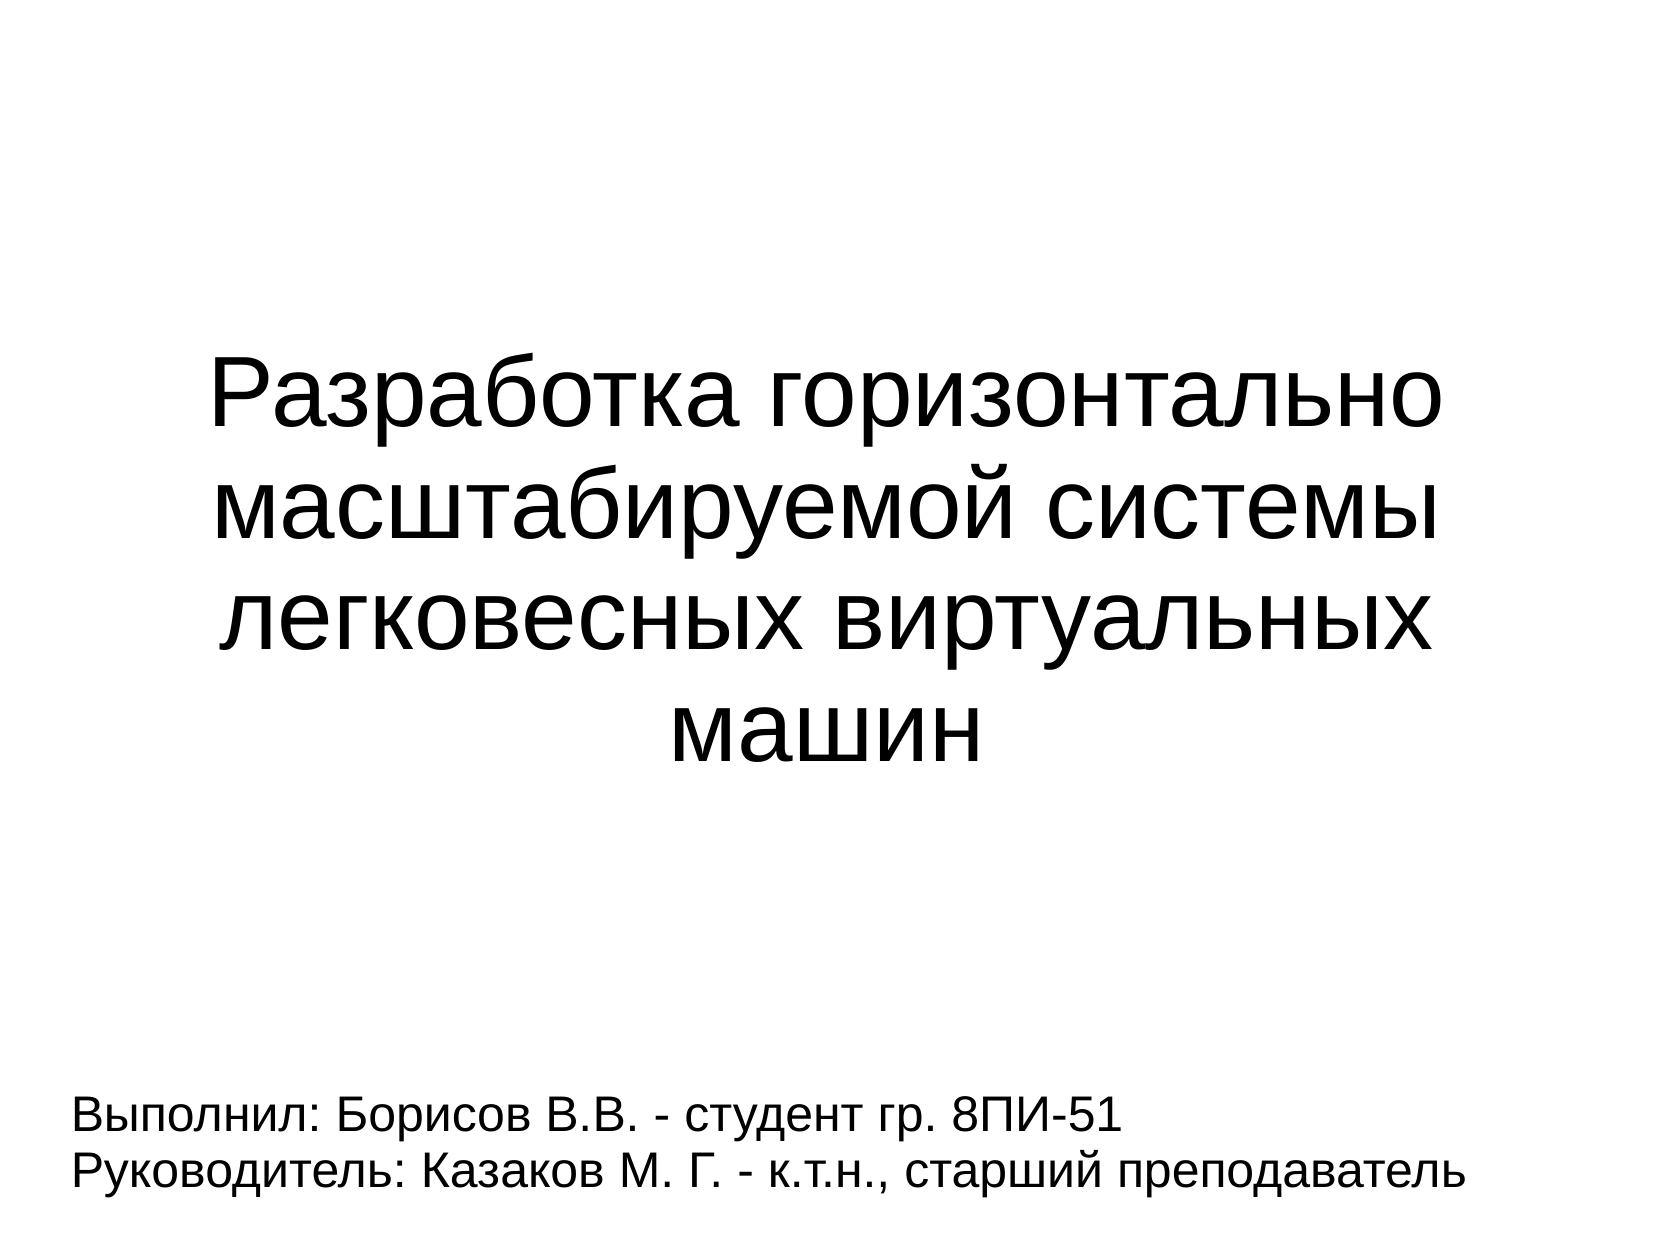

# Разработка горизонтально масштабируемой системы легковесных виртуальных машин
Выполнил: Борисов В.В. - студент гр. 8ПИ-51
Руководитель: Казаков М. Г. - к.т.н., старший преподаватель